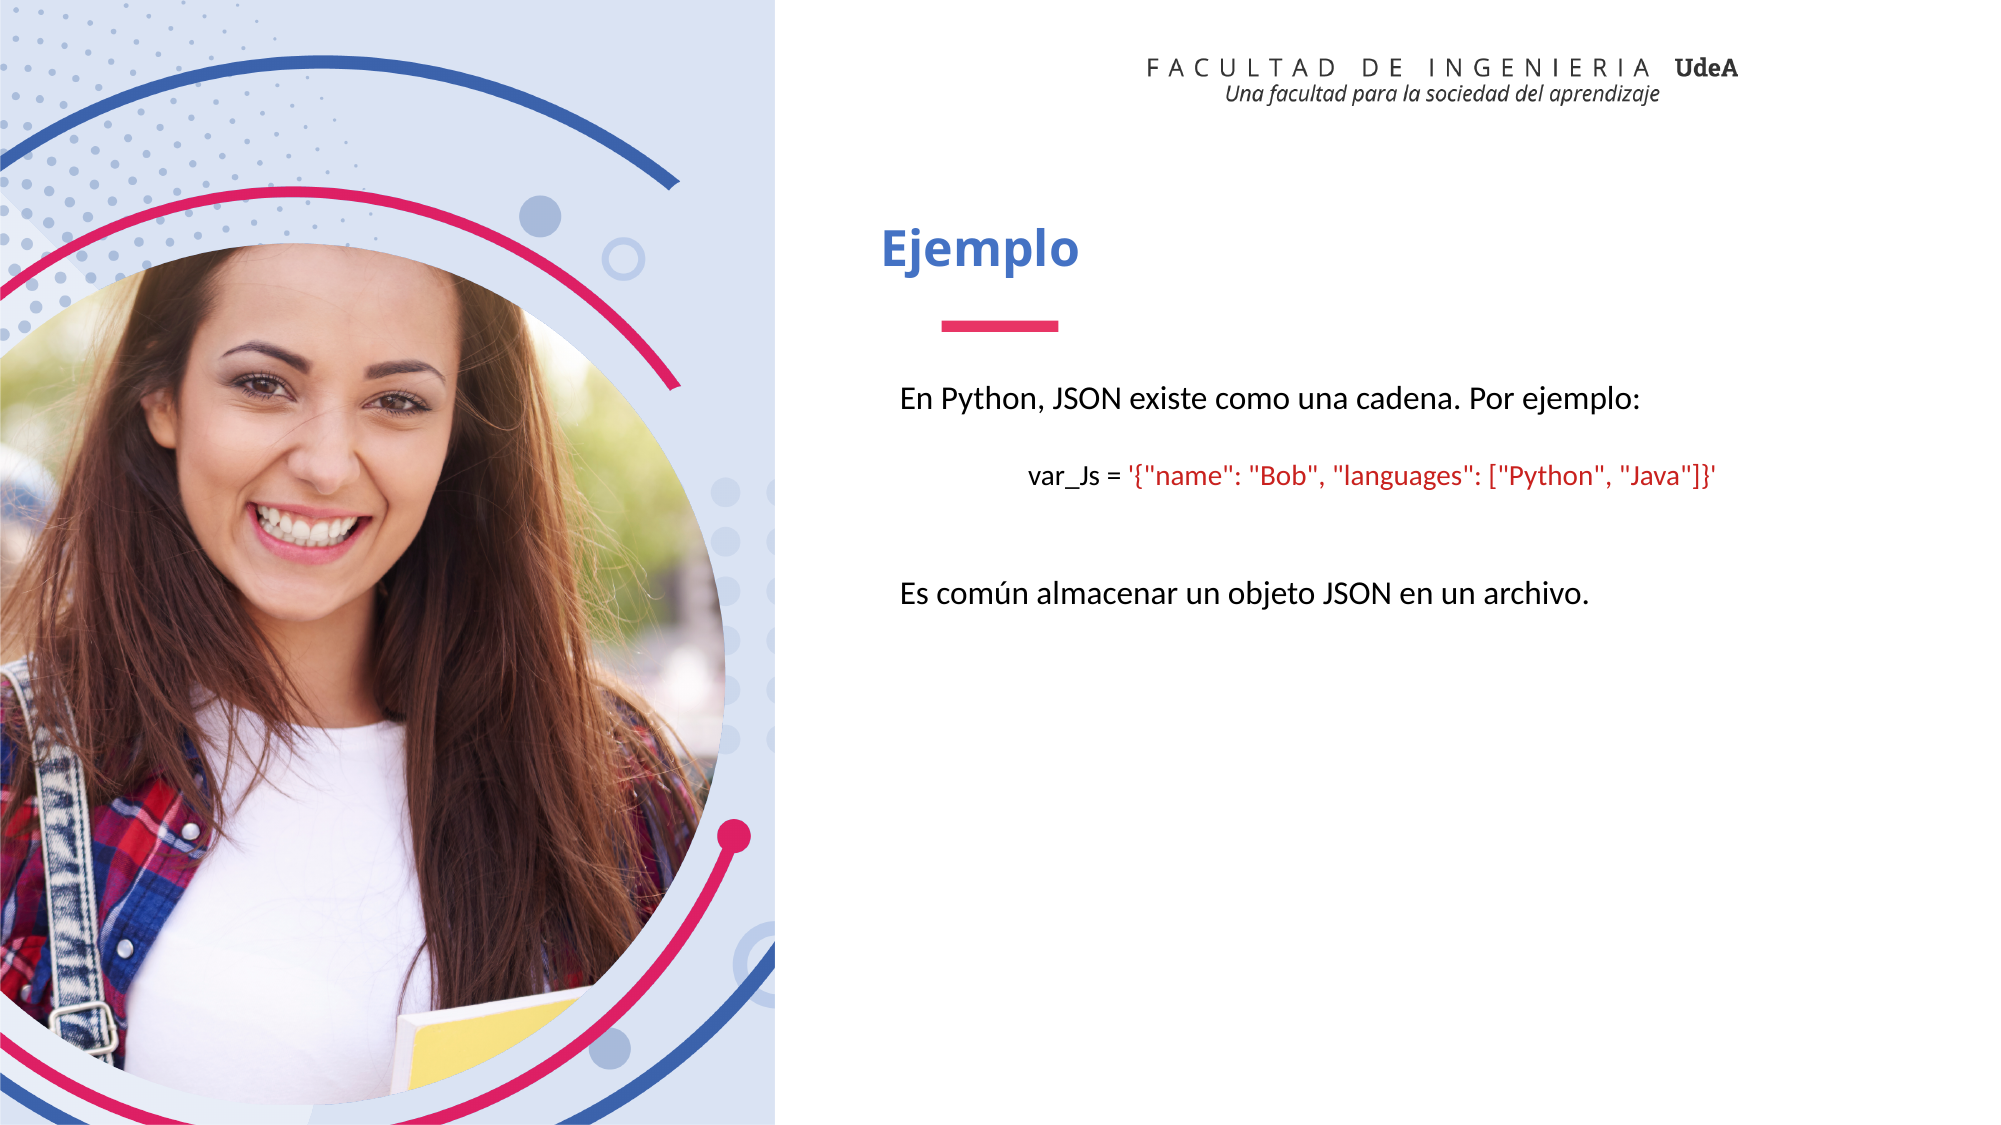

Ejemplo
En Python, JSON existe como una cadena. Por ejemplo:
var_Js = '{"name": "Bob", "languages": ["Python", "Java"]}'
Es común almacenar un objeto JSON en un archivo.